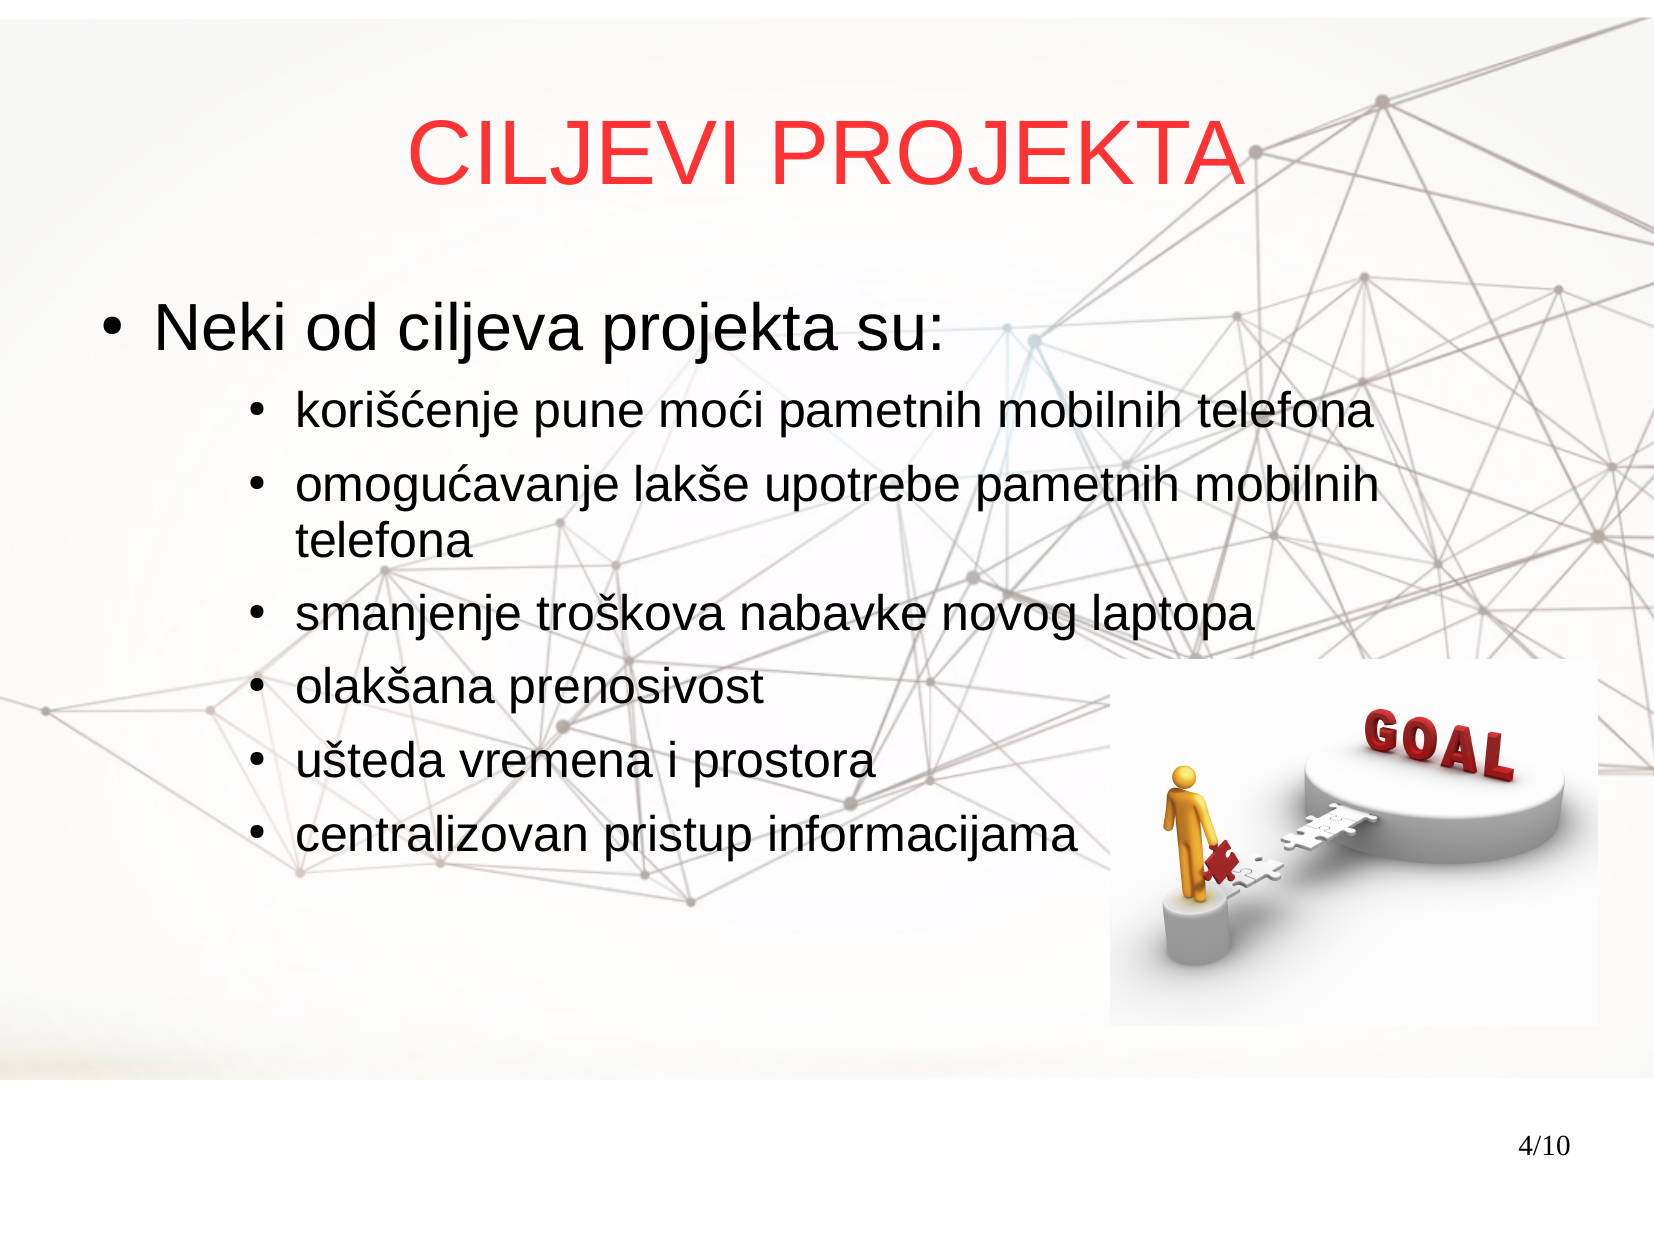

# CILJEVI PROJEKTA
Neki od ciljeva projekta su:
korišćenje pune moći pametnih mobilnih telefona
omogućavanje lakše upotrebe pametnih mobilnih telefona
smanjenje troškova nabavke novog laptopa
olakšana prenosivost
ušteda vremena i prostora
centralizovan pristup informacijama
4